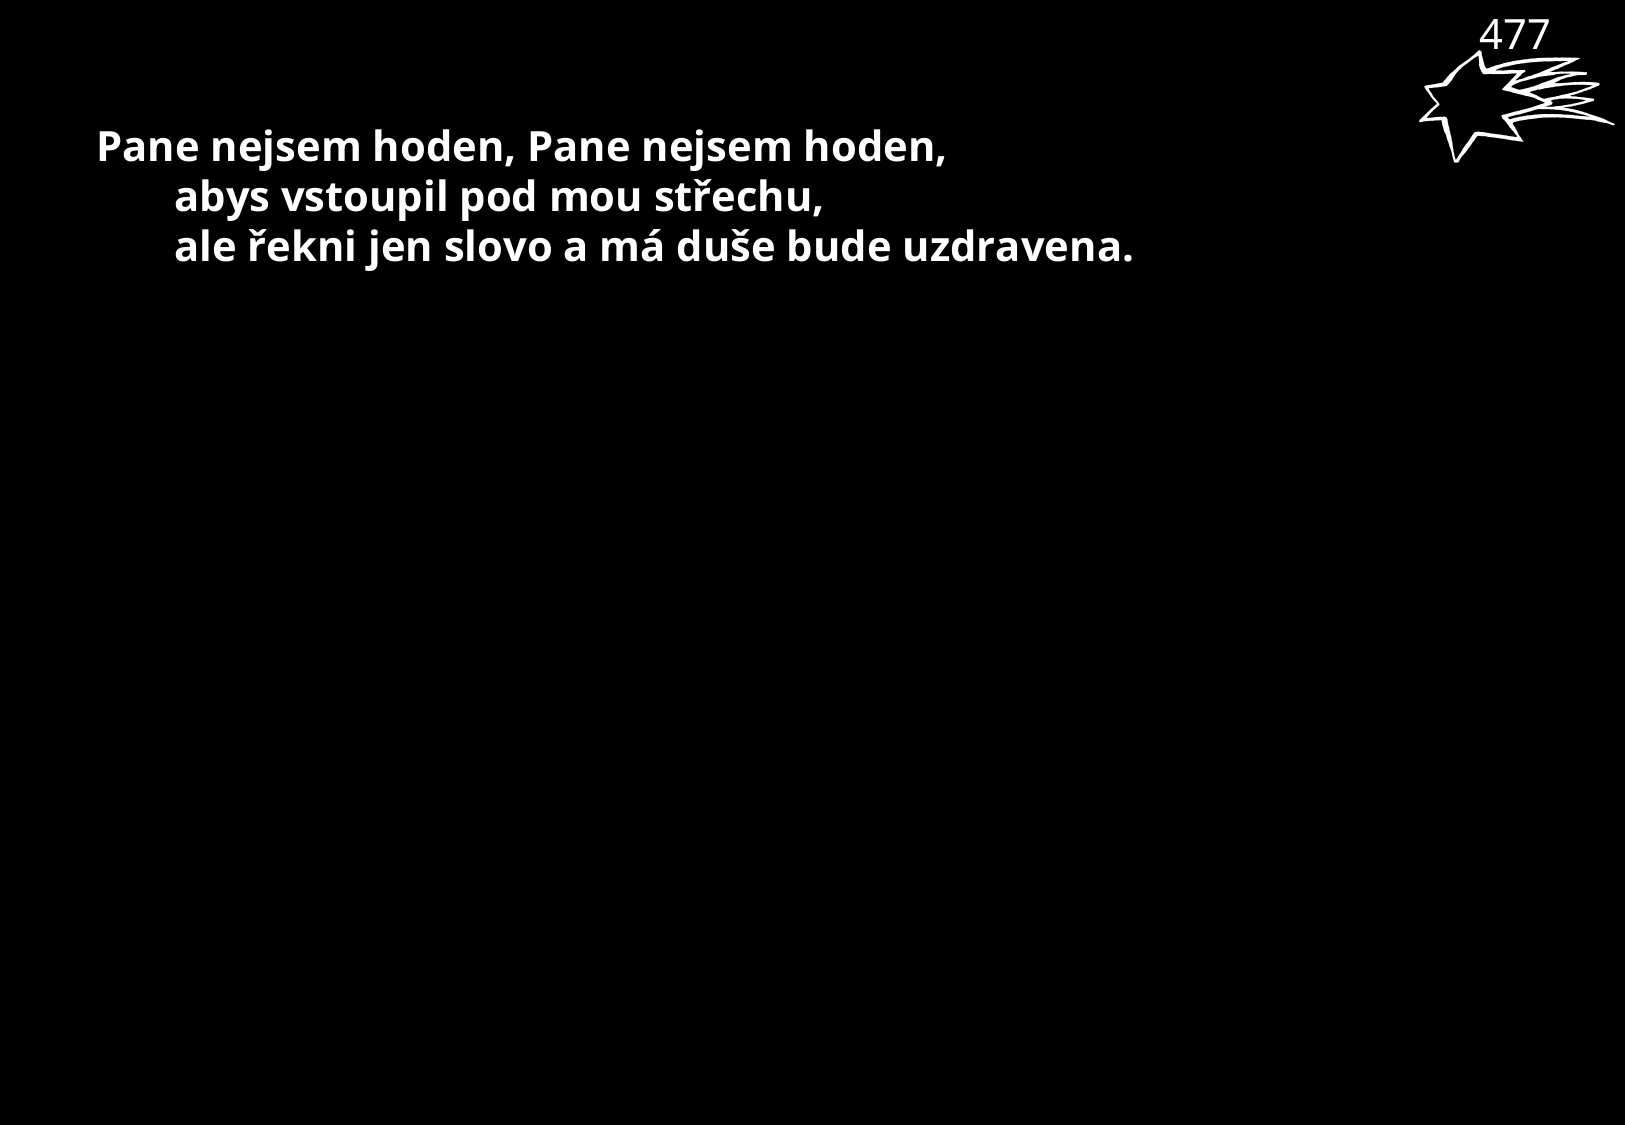

477
# Pane nejsem hoden, Pane nejsem hoden, abys vstoupil pod mou střechu, ale řekni jen slovo a má duše bude uzdravena.